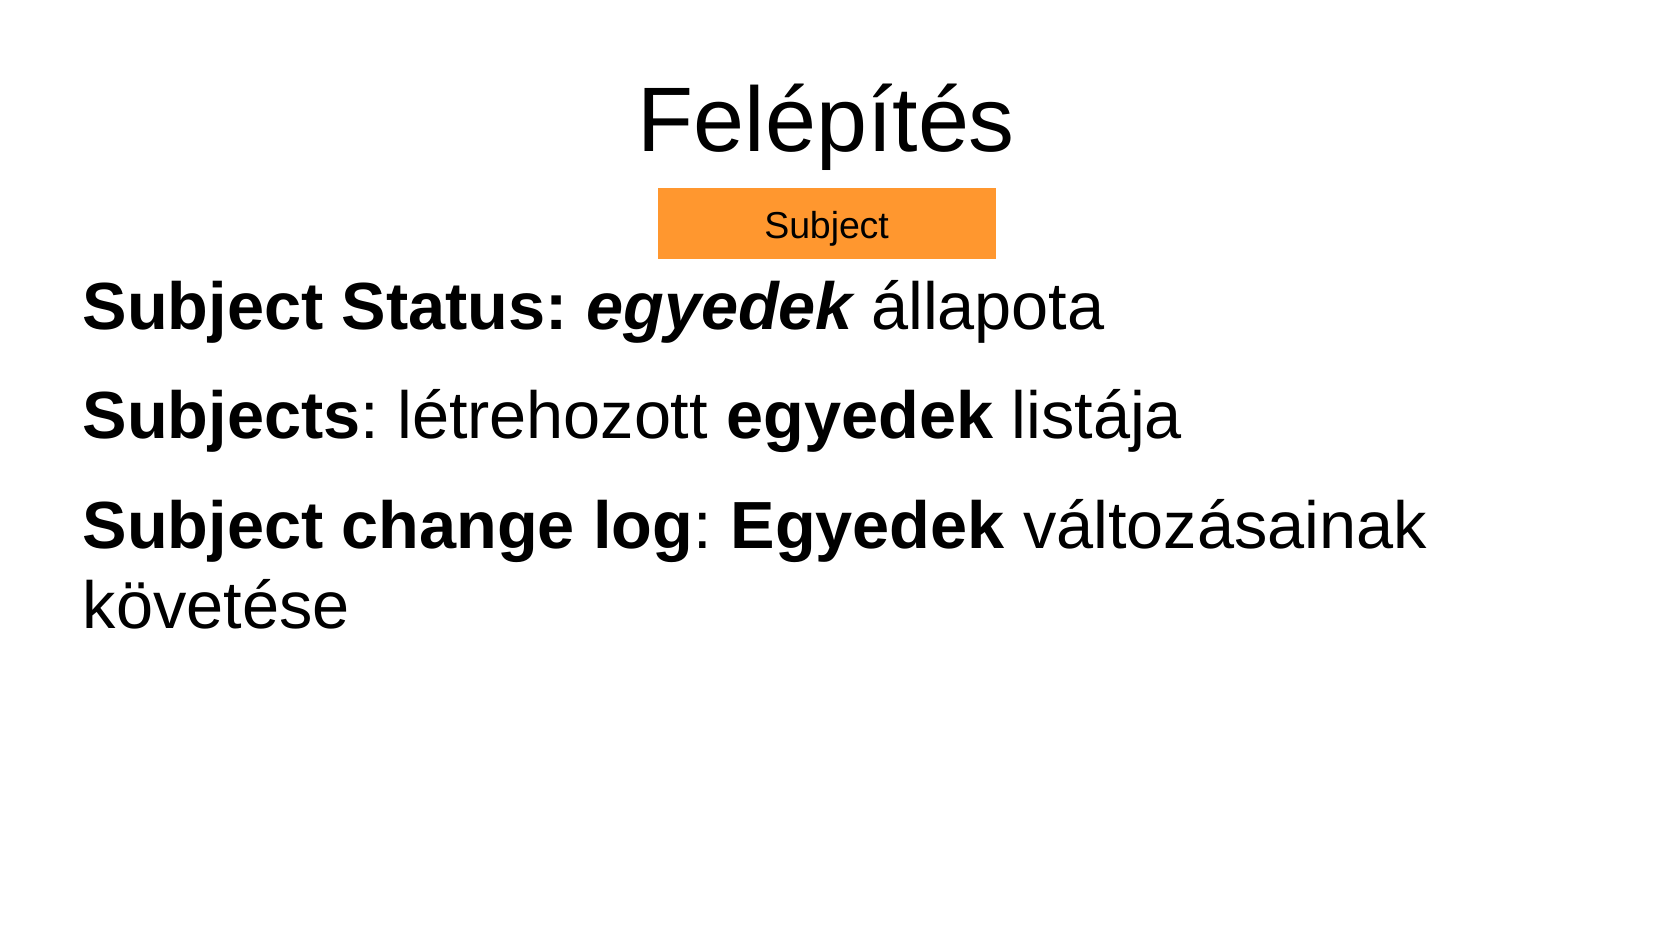

# Felépítés
Subject
Subject Status: egyedek állapota
Subjects: létrehozott egyedek listája
Subject change log: Egyedek változásainak követése